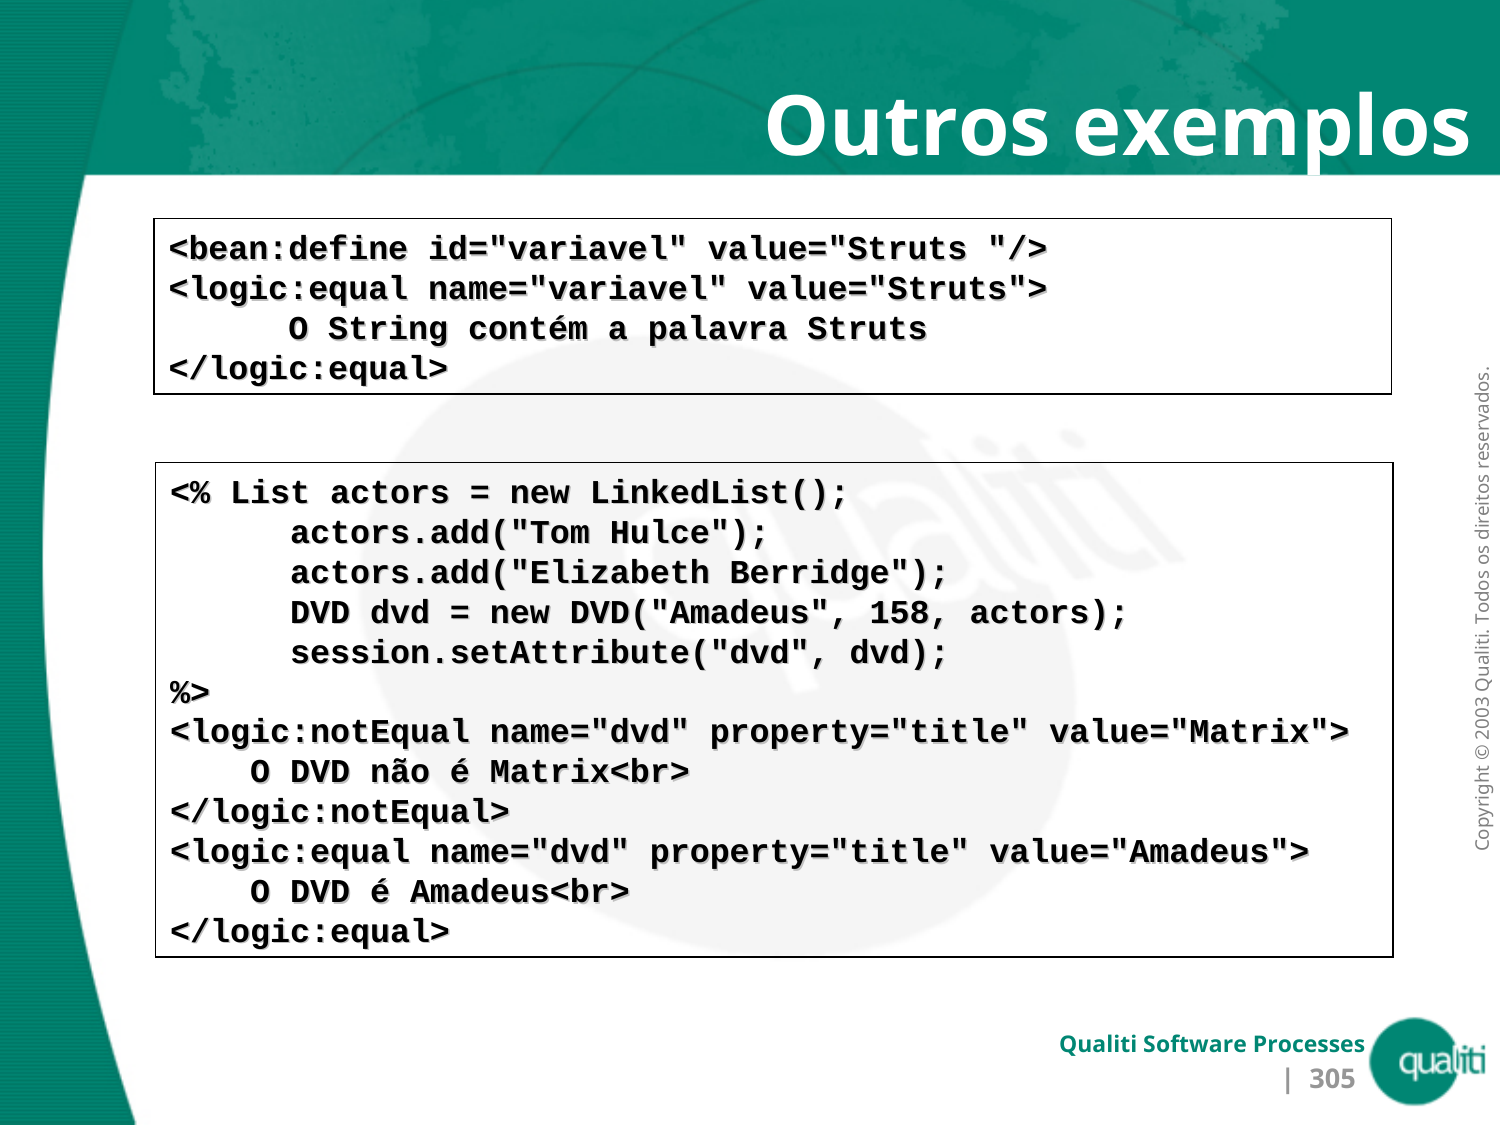

# Outros exemplos
<bean:define id="variavel" value="Struts "/>
<logic:equal name="variavel" value="Struts">
 O String contém a palavra Struts
</logic:equal>
<% List actors = new LinkedList();
 actors.add("Tom Hulce");
 actors.add("Elizabeth Berridge");
 DVD dvd = new DVD("Amadeus", 158, actors);
 session.setAttribute("dvd", dvd);
%>
<logic:notEqual name="dvd" property="title" value="Matrix">
 O DVD não é Matrix<br>
</logic:notEqual>
<logic:equal name="dvd" property="title" value="Amadeus">
 O DVD é Amadeus<br>
</logic:equal>